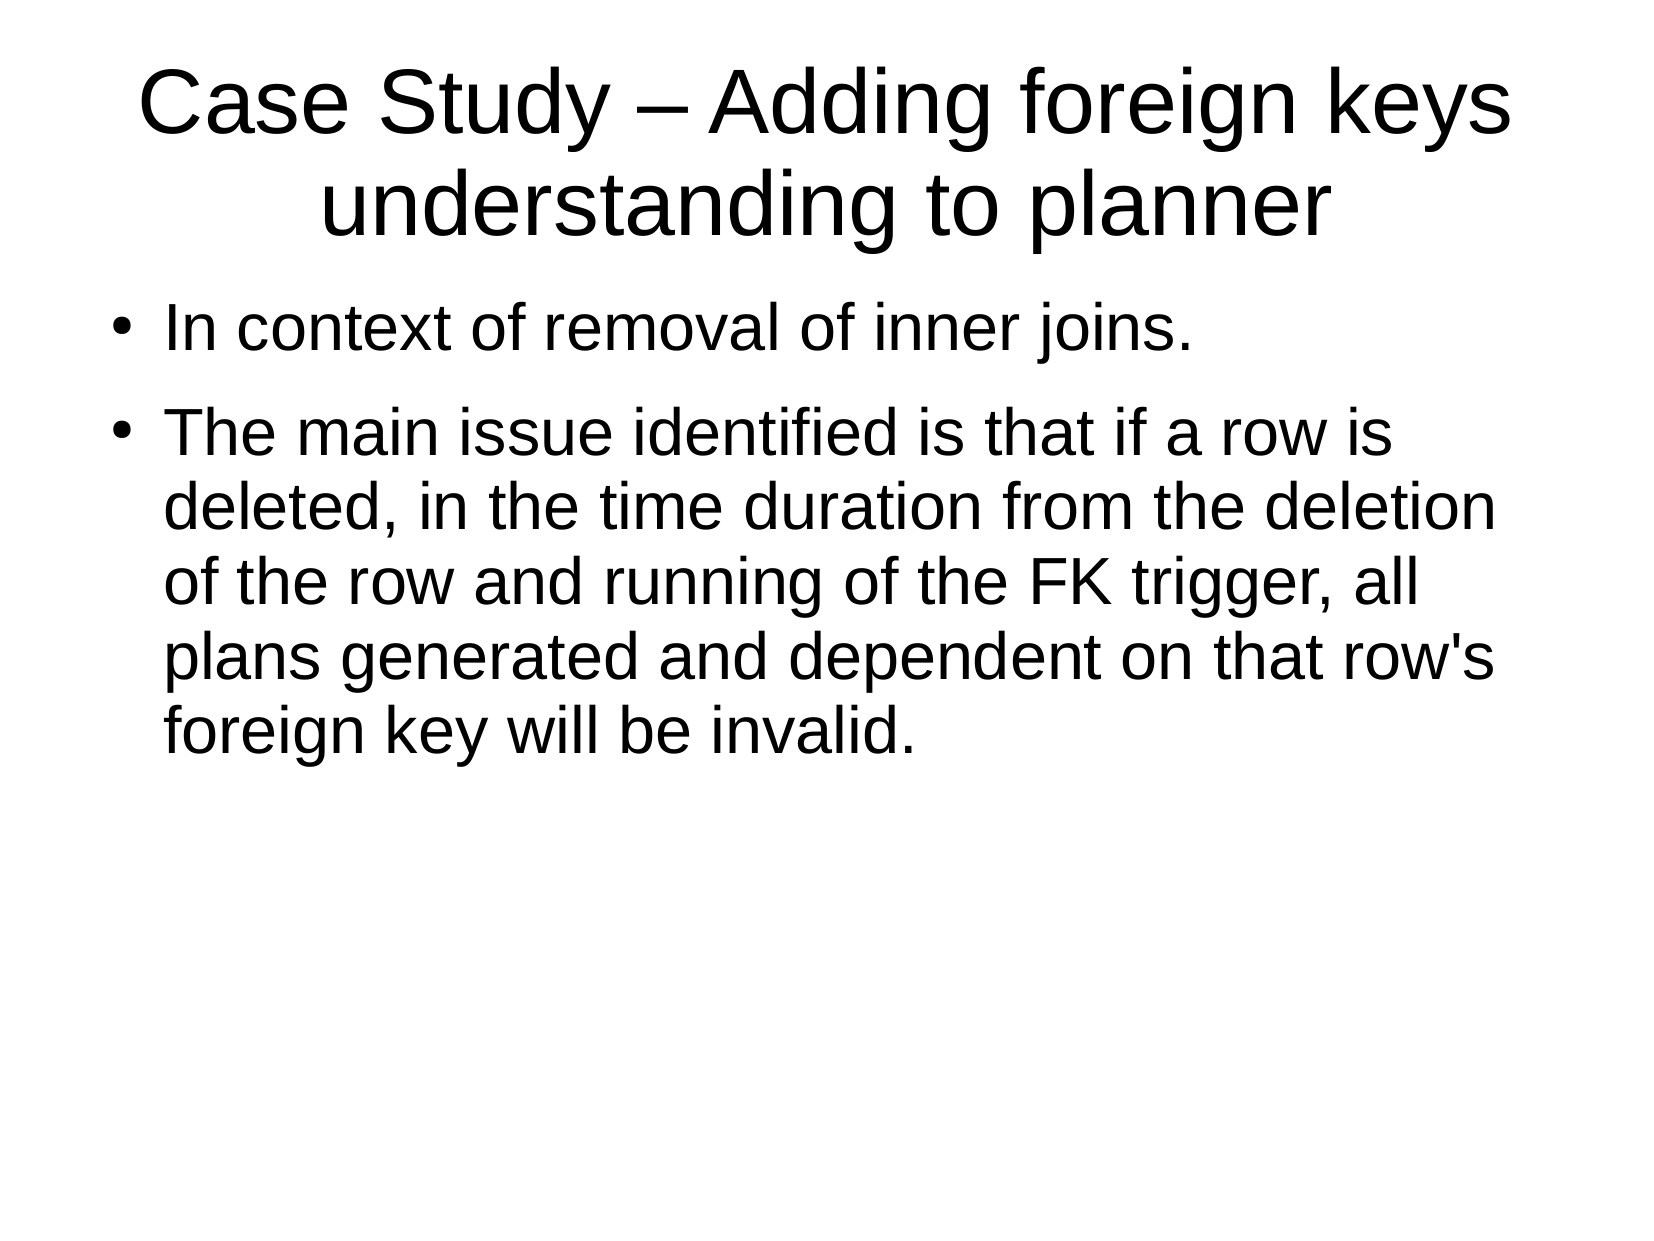

# Case Study – Adding foreign keys understanding to planner
In context of removal of inner joins.
The main issue identified is that if a row is deleted, in the time duration from the deletion of the row and running of the FK trigger, all plans generated and dependent on that row's foreign key will be invalid.